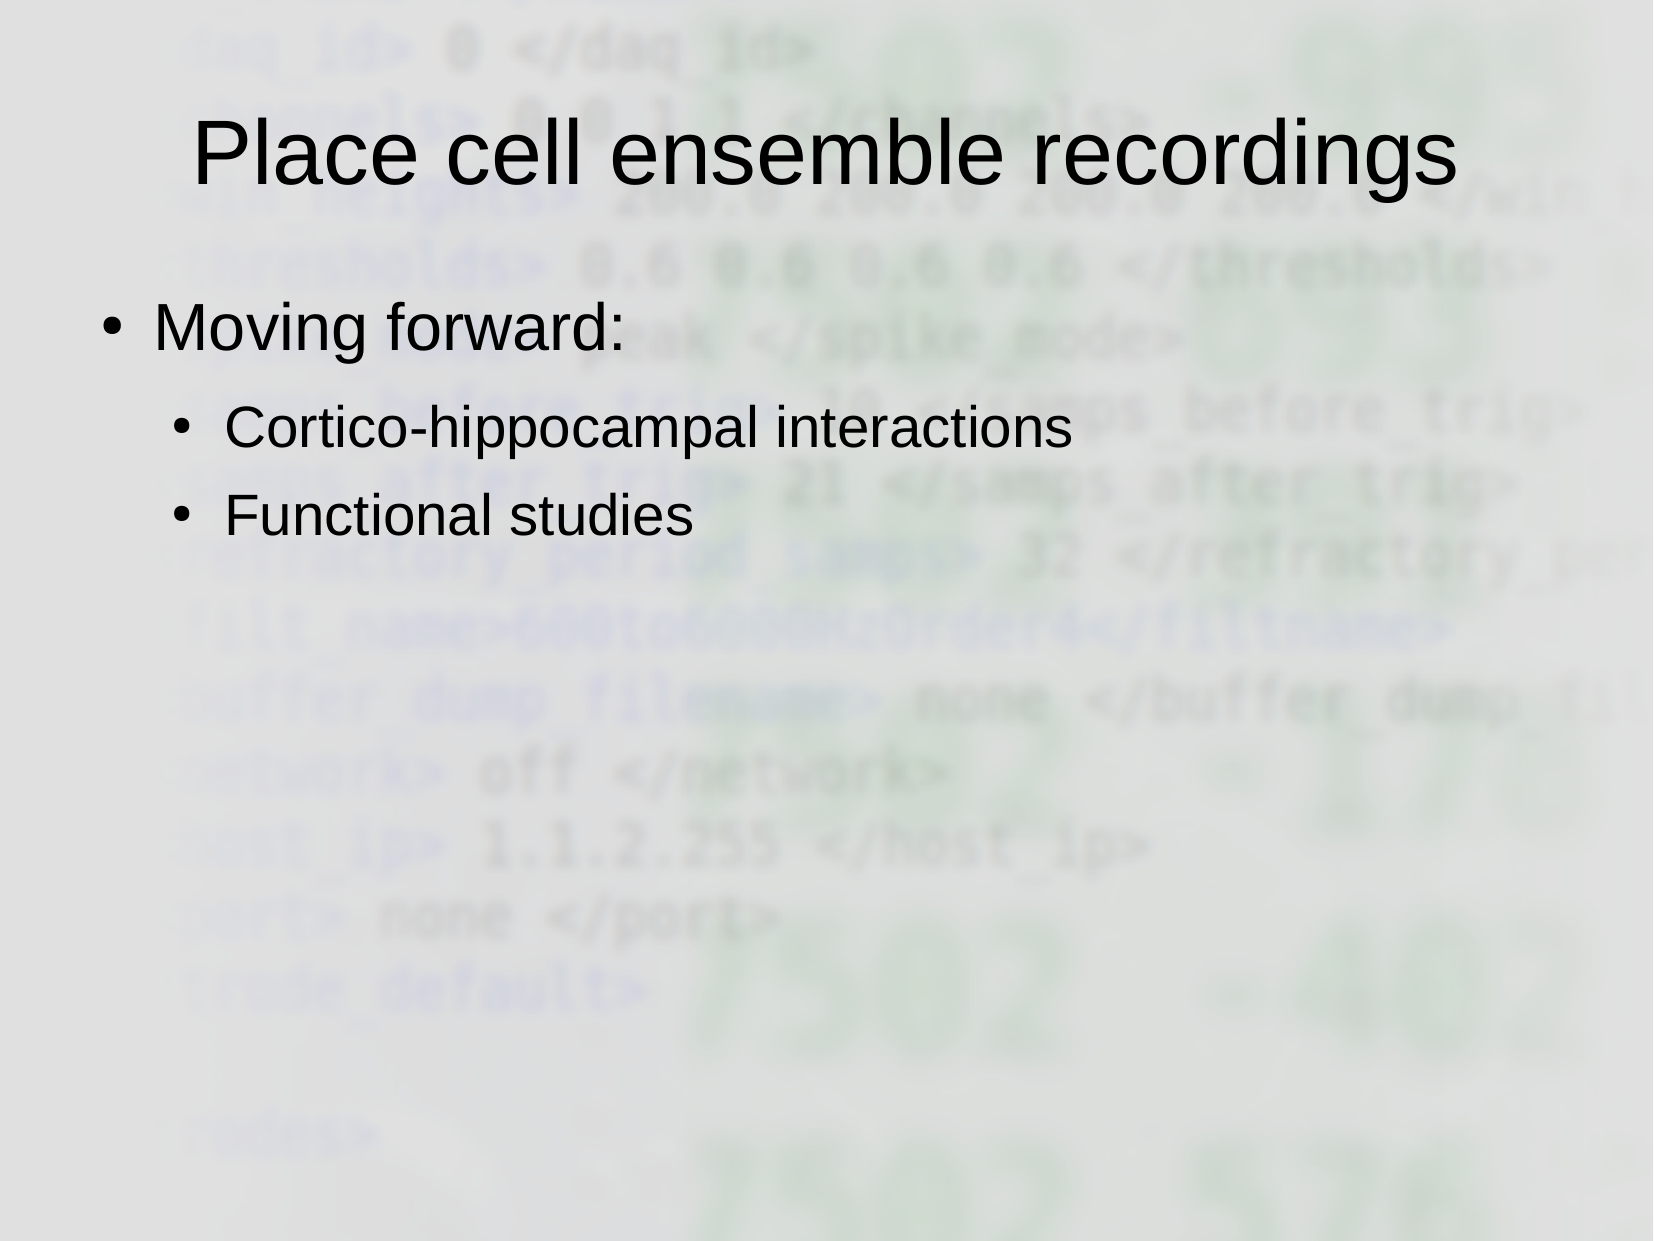

# Place cell ensemble recordings
Moving forward:
Cortico-hippocampal interactions
Functional studies